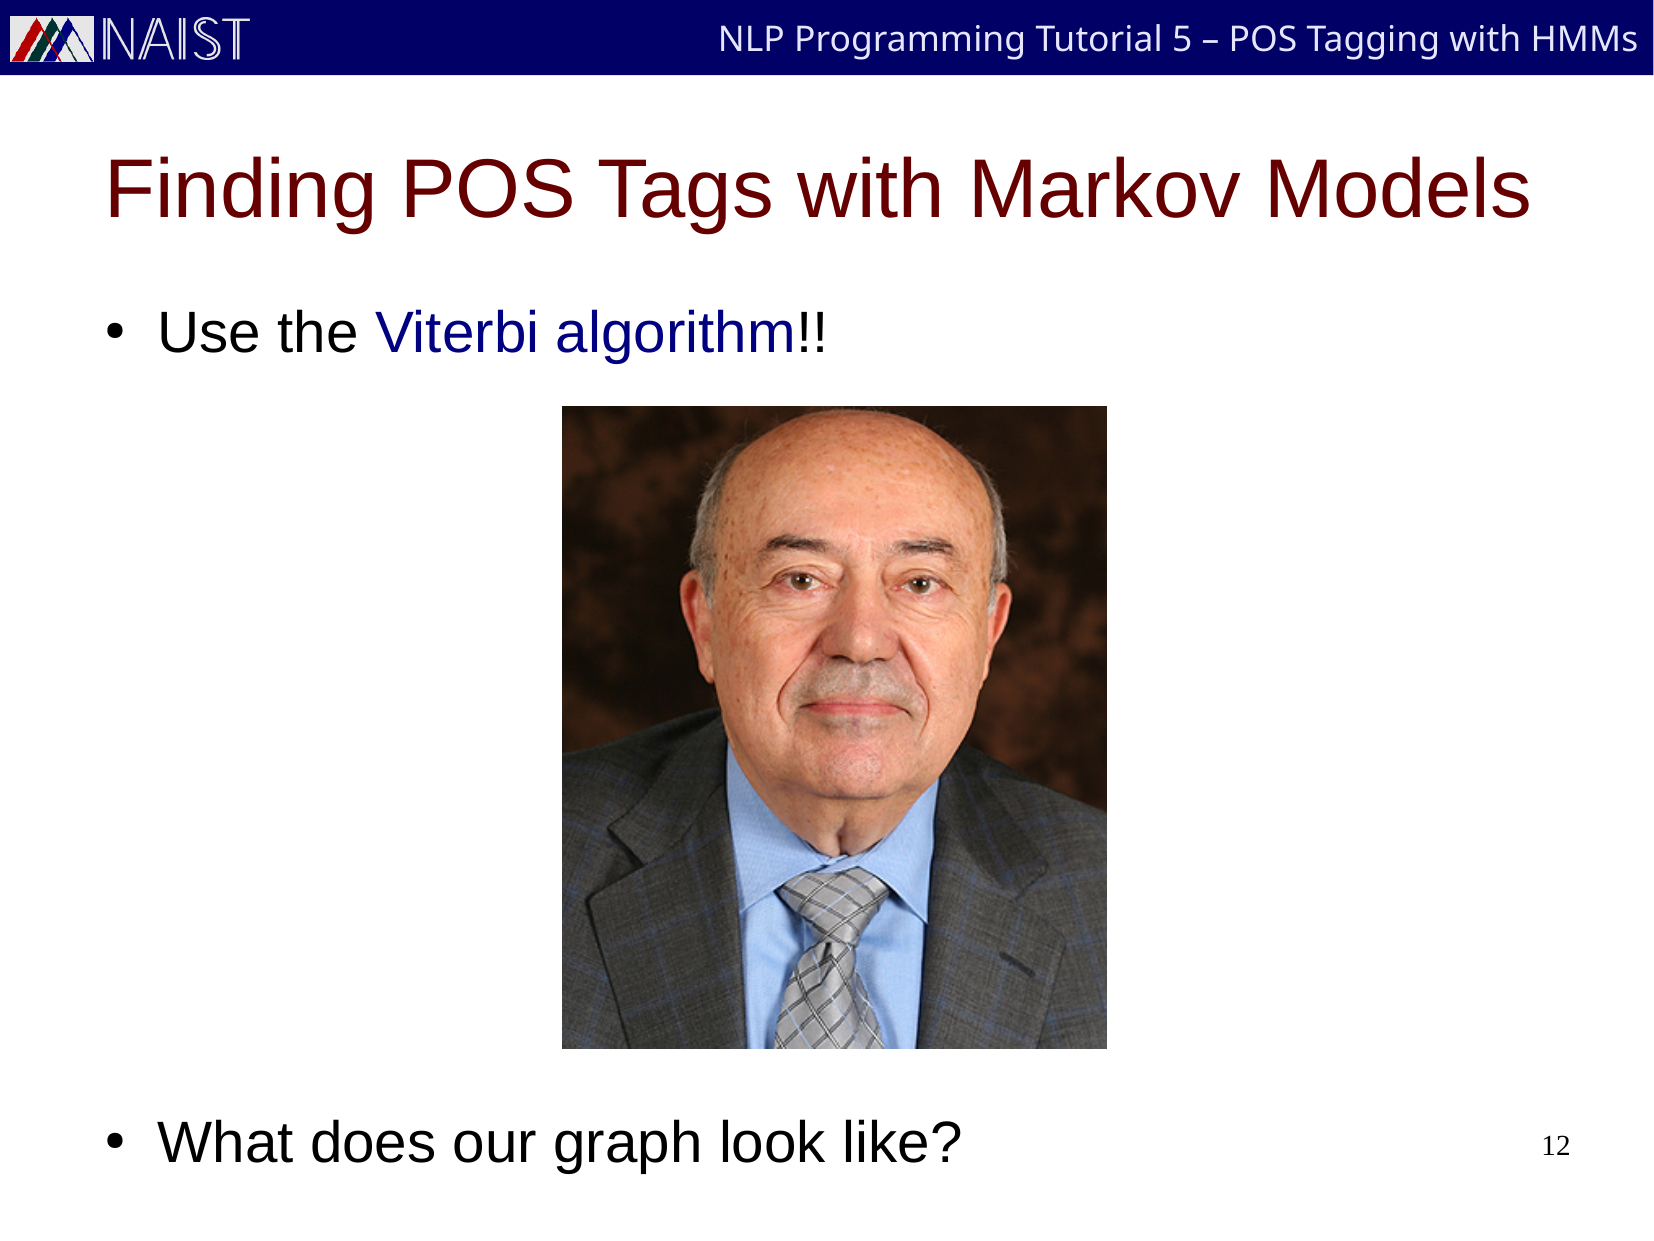

# Finding POS Tags with Markov Models
Use the Viterbi algorithm!!
What does our graph look like?
12